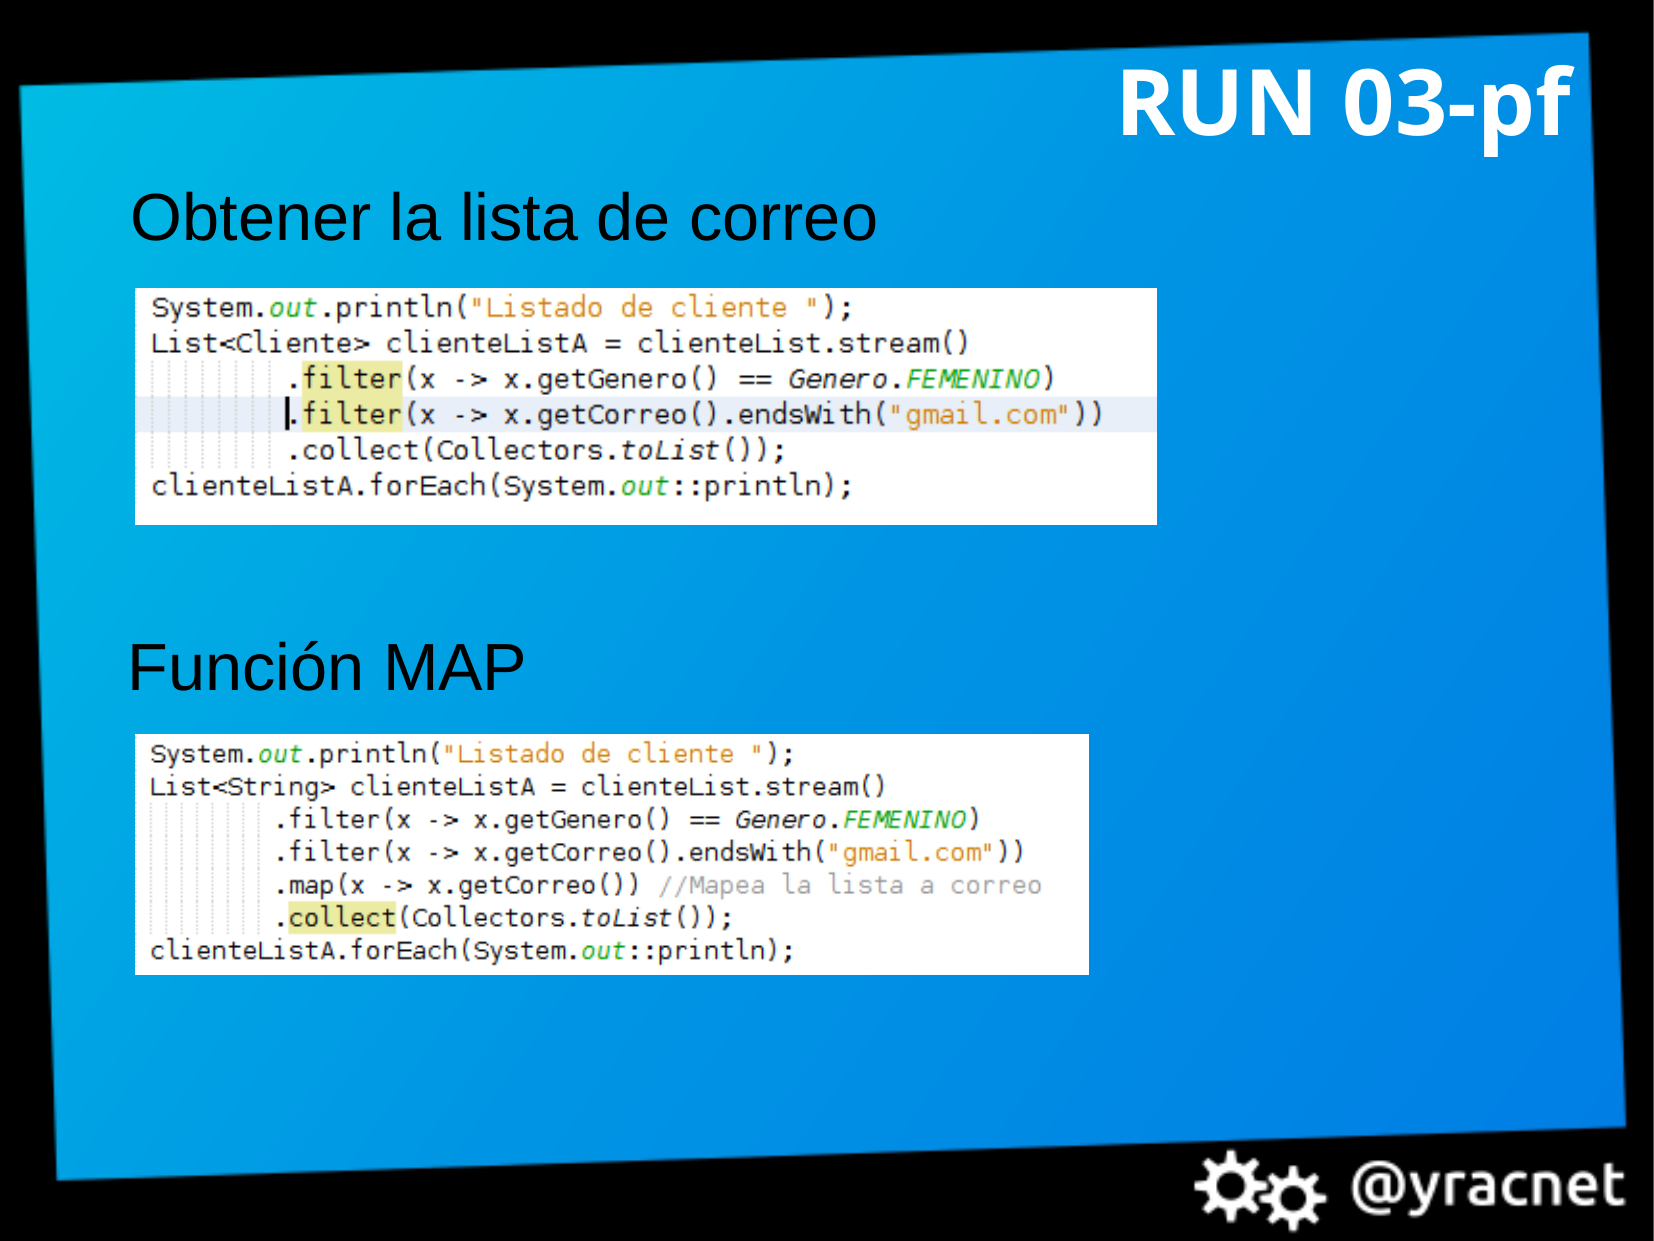

# RUN 03-pf
Obtener la lista de correo
Función MAP